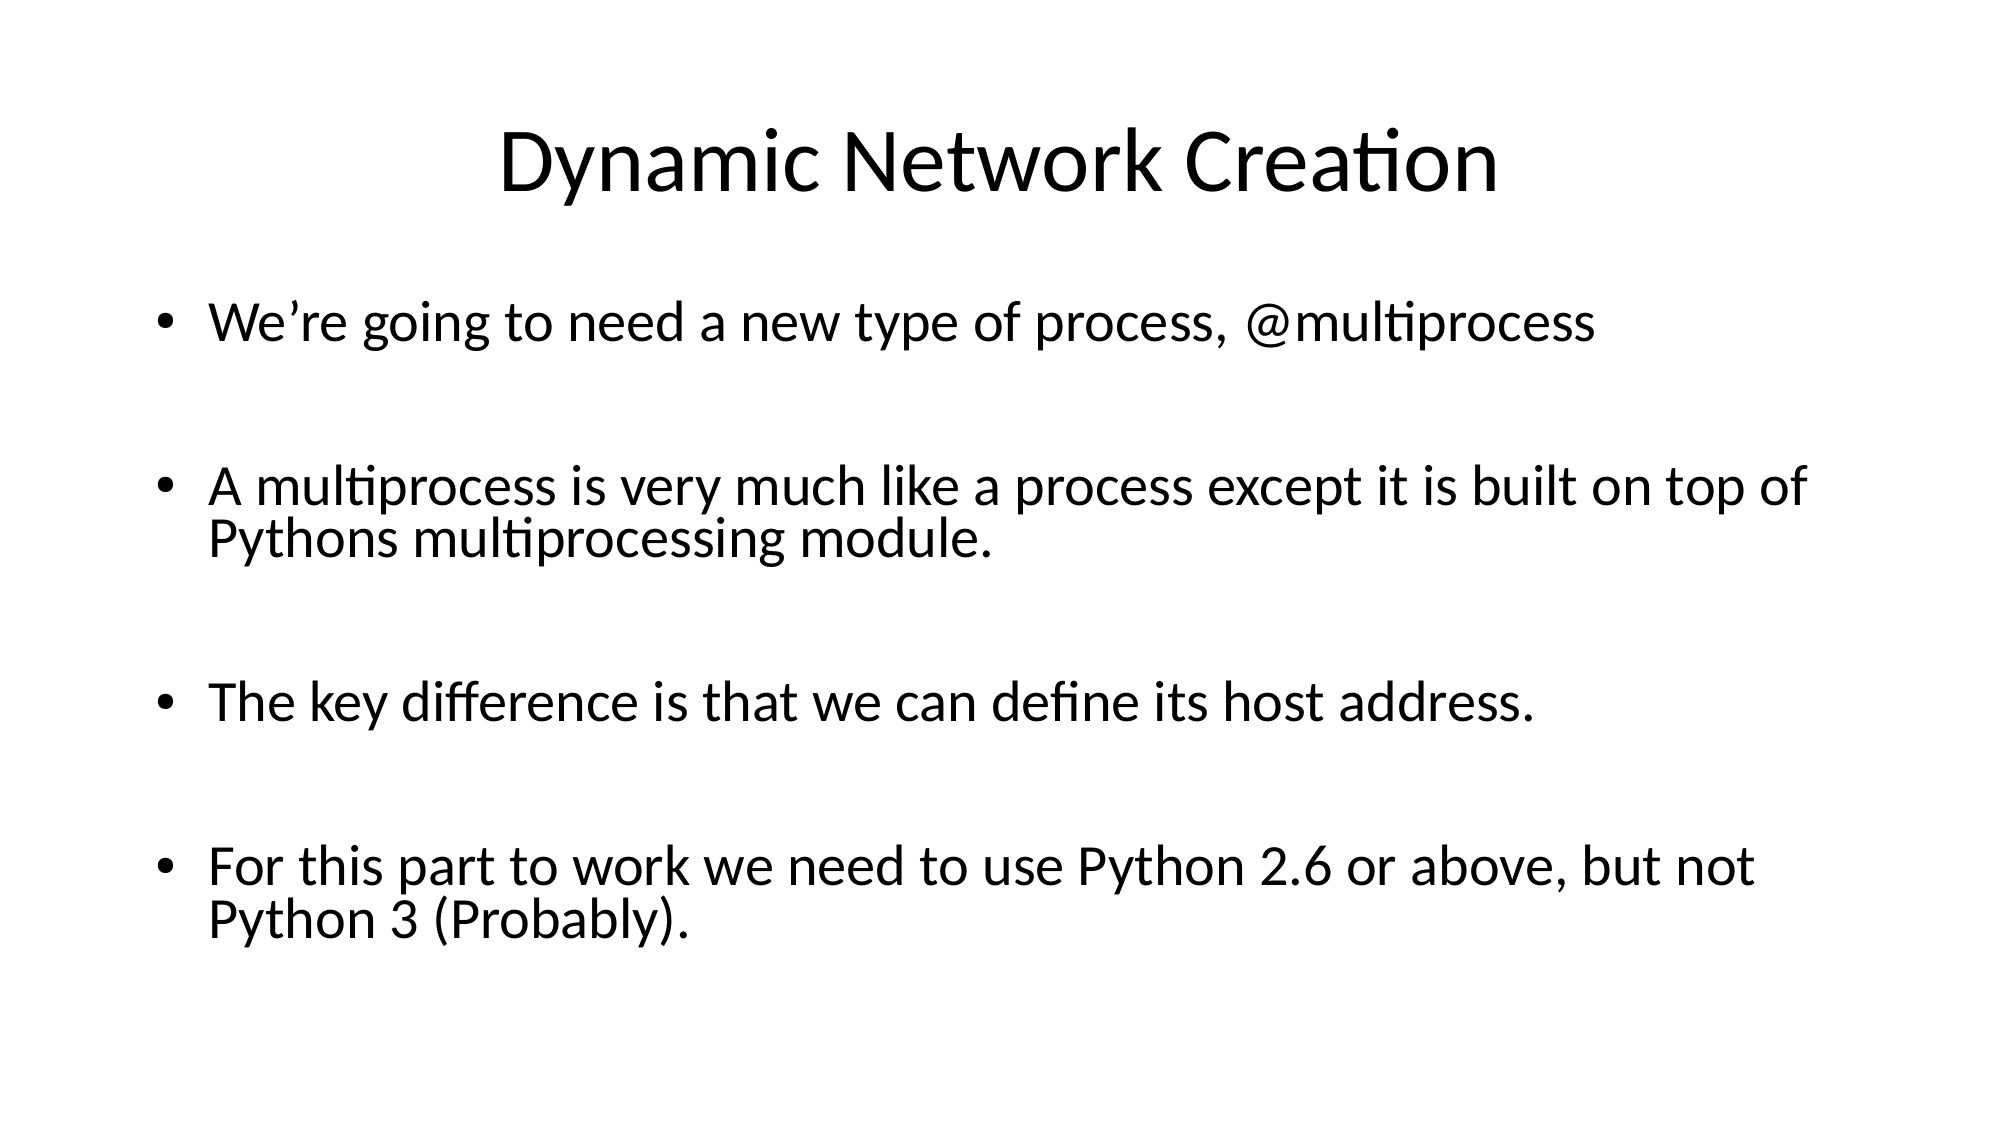

# Dynamic Network Creation
We’re going to need a new type of process, @multiprocess
A multiprocess is very much like a process except it is built on top of Pythons multiprocessing module.
The key difference is that we can define its host address.
For this part to work we need to use Python 2.6 or above, but not Python 3 (Probably).